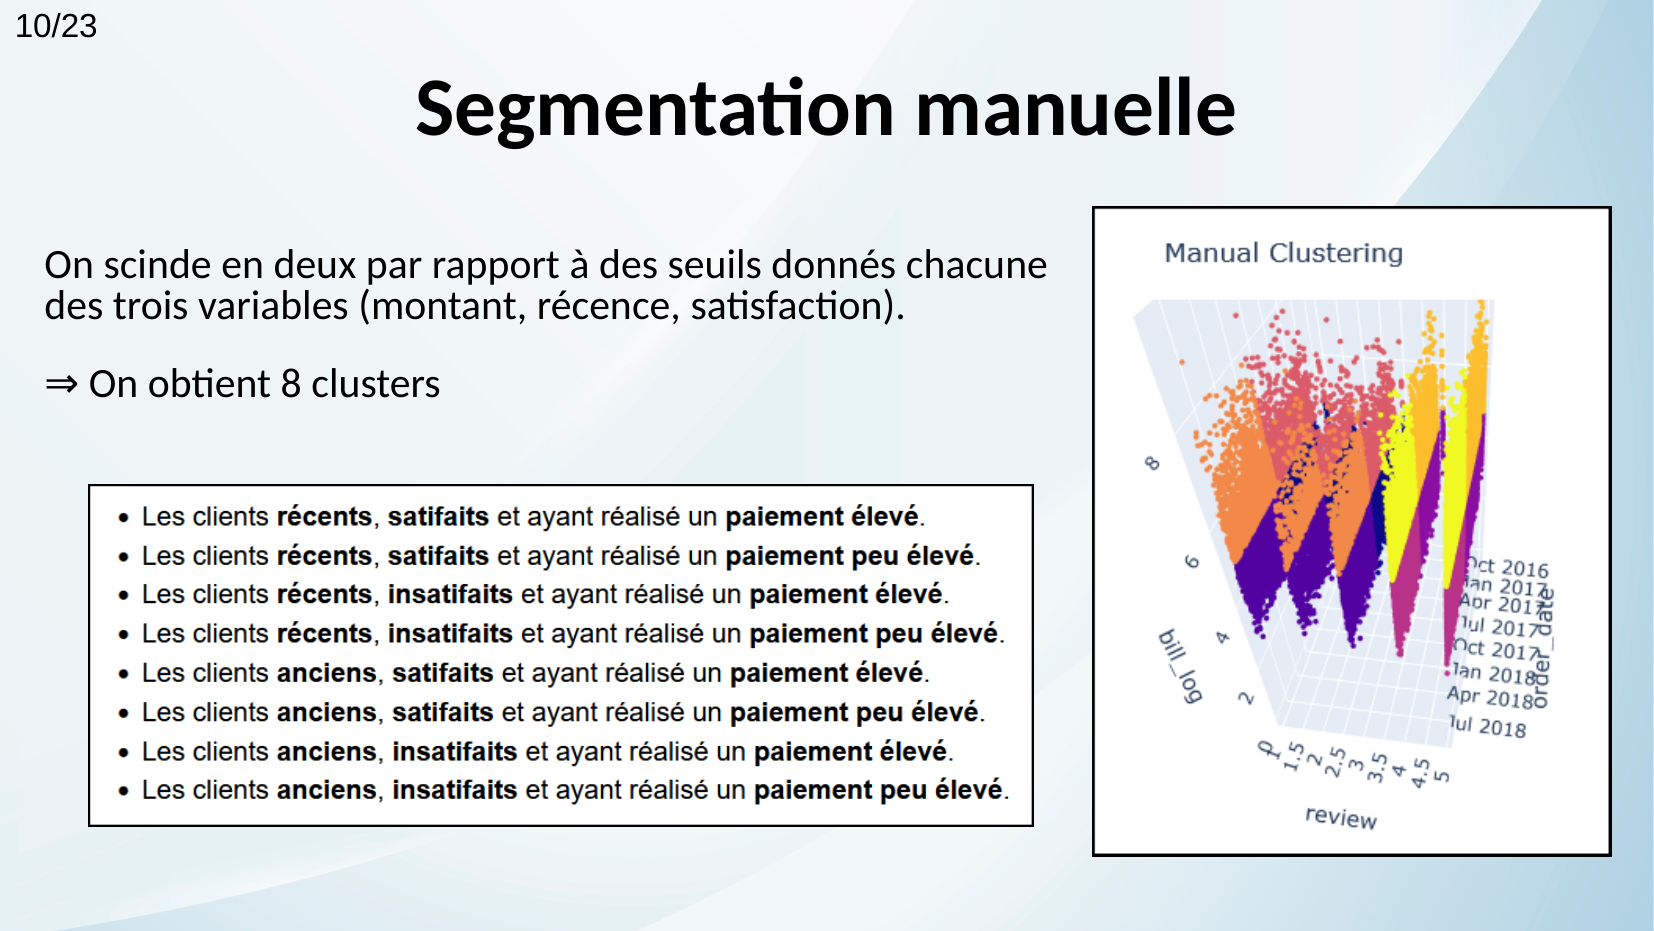

10/23
# Segmentation manuelle
On scinde en deux par rapport à des seuils donnés chacune des trois variables (montant, récence, satisfaction).
⇒ On obtient 8 clusters